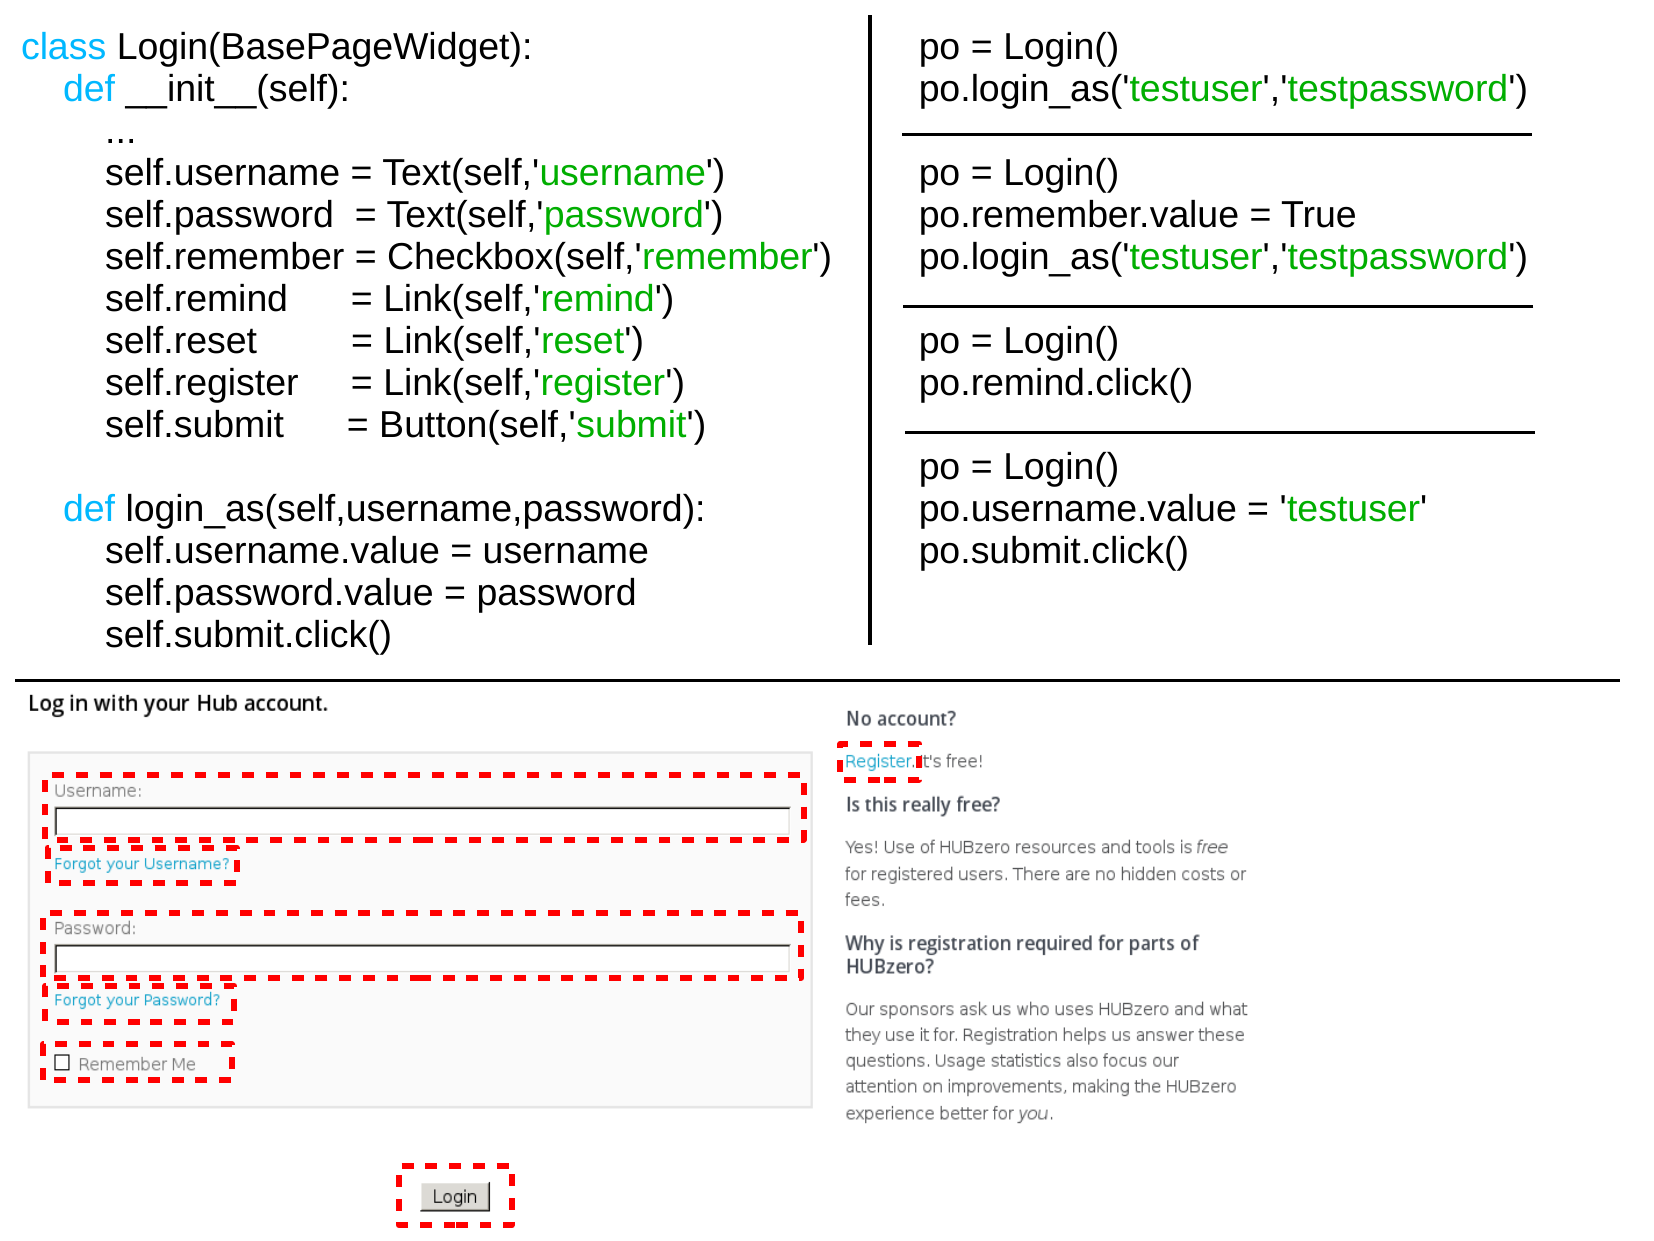

class Login(BasePageWidget):
 def __init__(self):
 ...
 self.username = Text(self,'username')
 self.password = Text(self,'password')
 self.remember = Checkbox(self,'remember')
 self.remind = Link(self,'remind')
 self.reset = Link(self,'reset')
 self.register = Link(self,'register')
 self.submit = Button(self,'submit')
 def login_as(self,username,password):
 self.username.value = username
 self.password.value = password
 self.submit.click()
po = Login()
po.login_as('testuser','testpassword')
po = Login()
po.remember.value = True
po.login_as('testuser','testpassword')
po = Login()
po.remind.click()
po = Login()
po.username.value = 'testuser'
po.submit.click()